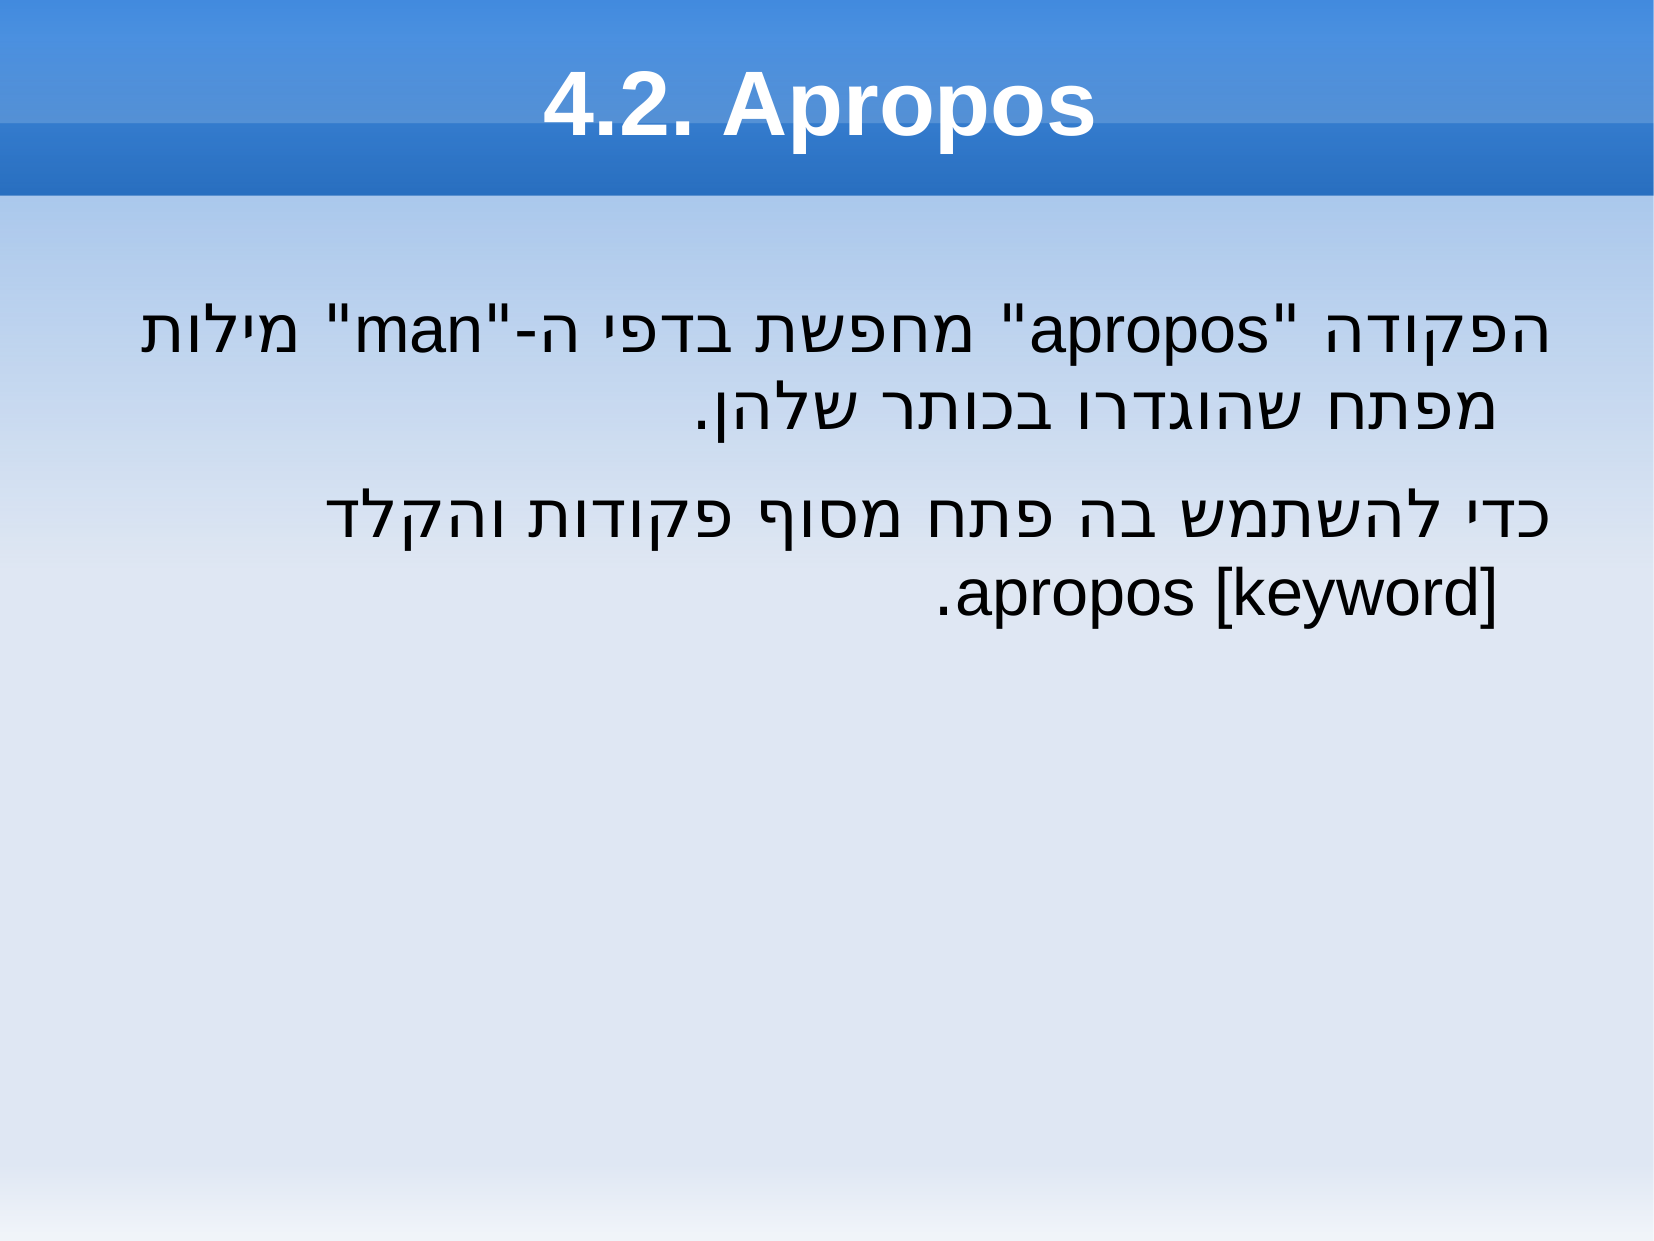

# 4.2. Apropos
הפקודה "apropos" מחפשת בדפי ה-"man" מילות מפתח שהוגדרו בכותר שלהן.
כדי להשתמש בה פתח מסוף פקודות והקלד apropos [keyword].